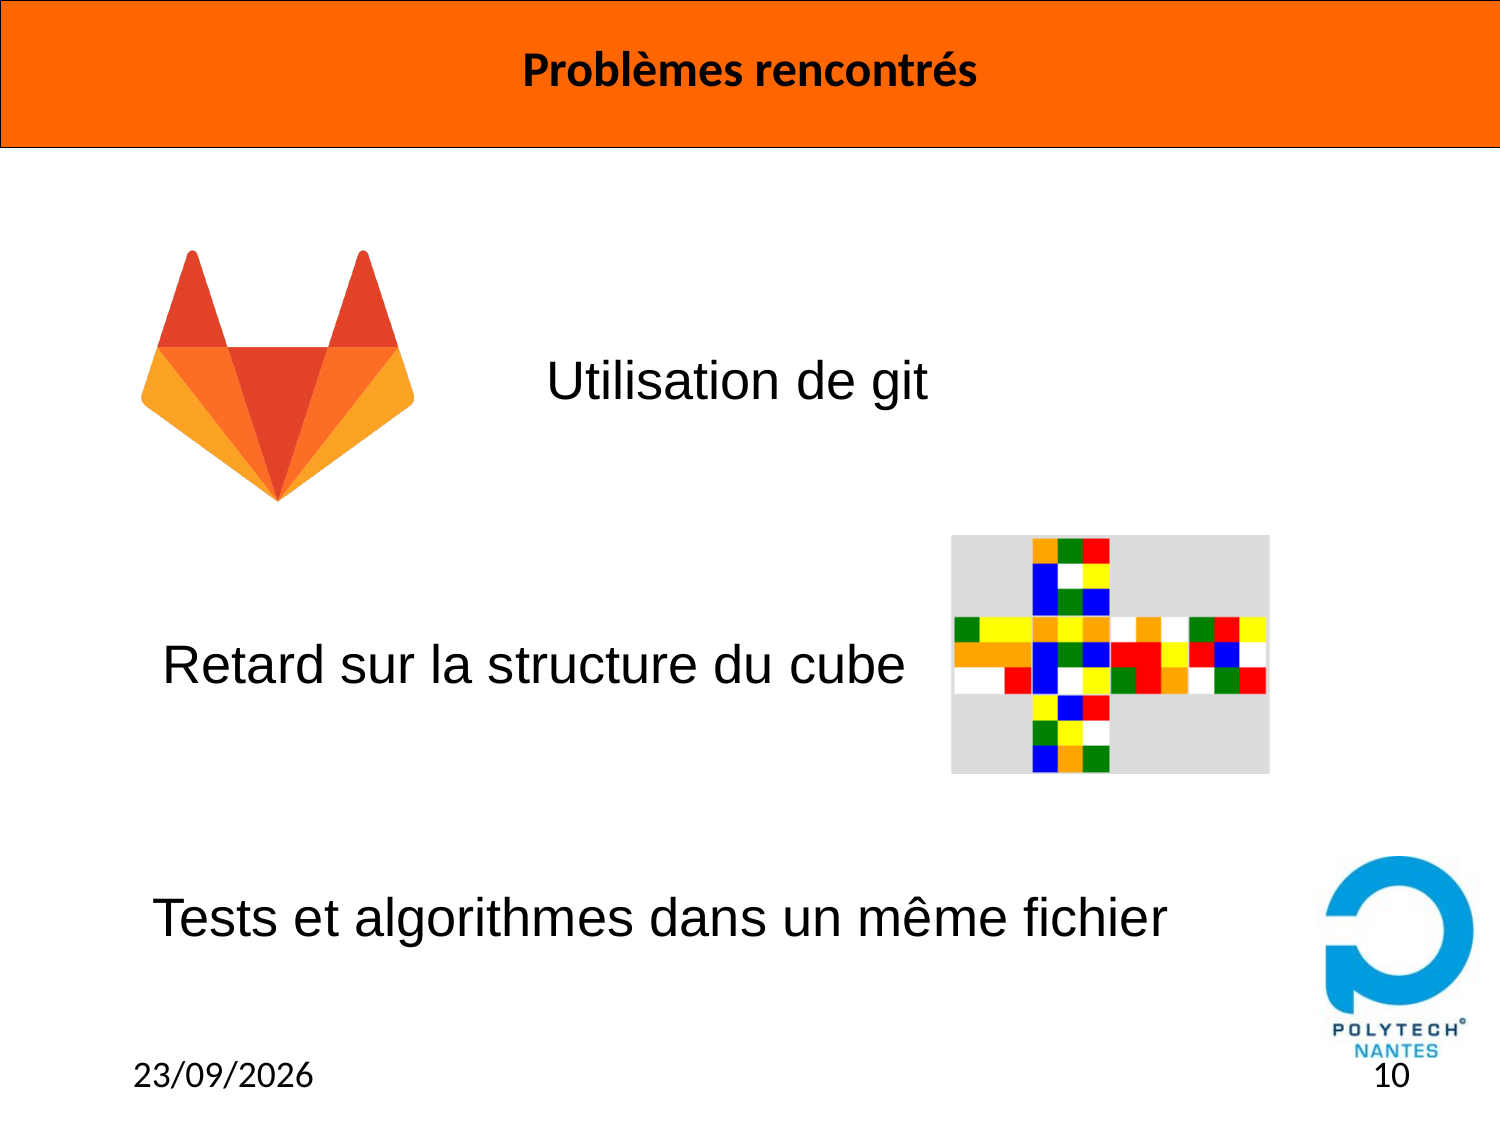

# Problèmes rencontrés
Utilisation de git
Retard sur la structure du cube
Tests et algorithmes dans un même fichier
15 Janvier 2016
10